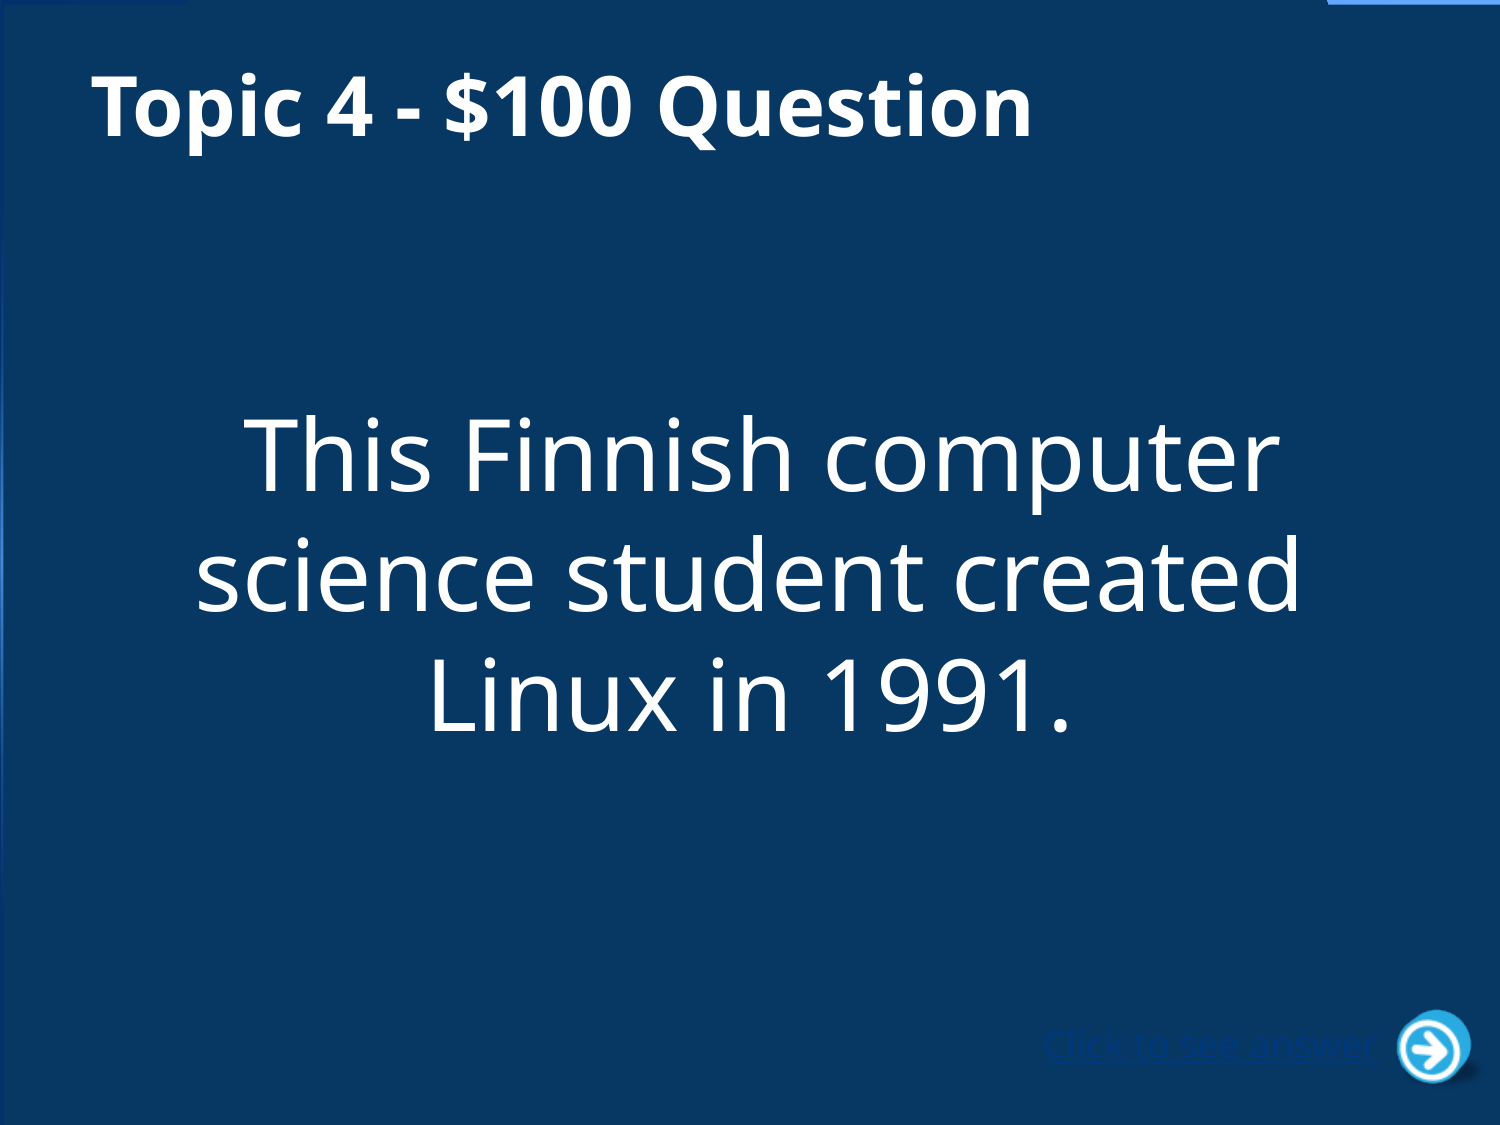

Topic 4 - $100 Question
# This Finnish computer science student created Linux in 1991.
Click to see answer